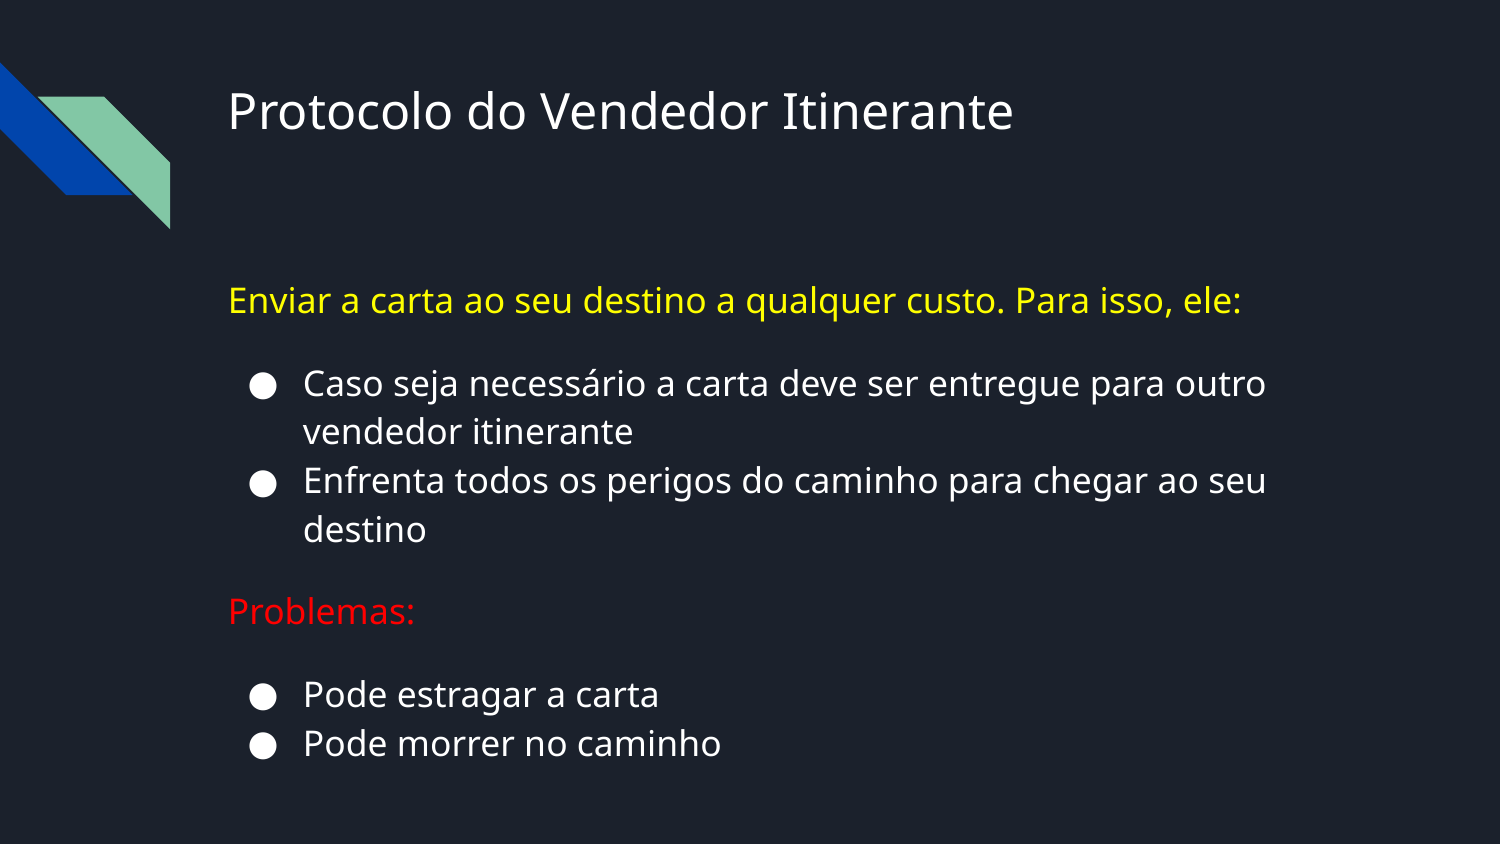

# Protocolo do Vendedor Itinerante
Enviar a carta ao seu destino a qualquer custo. Para isso, ele:
Caso seja necessário a carta deve ser entregue para outro vendedor itinerante
Enfrenta todos os perigos do caminho para chegar ao seu destino
Problemas:
Pode estragar a carta
Pode morrer no caminho